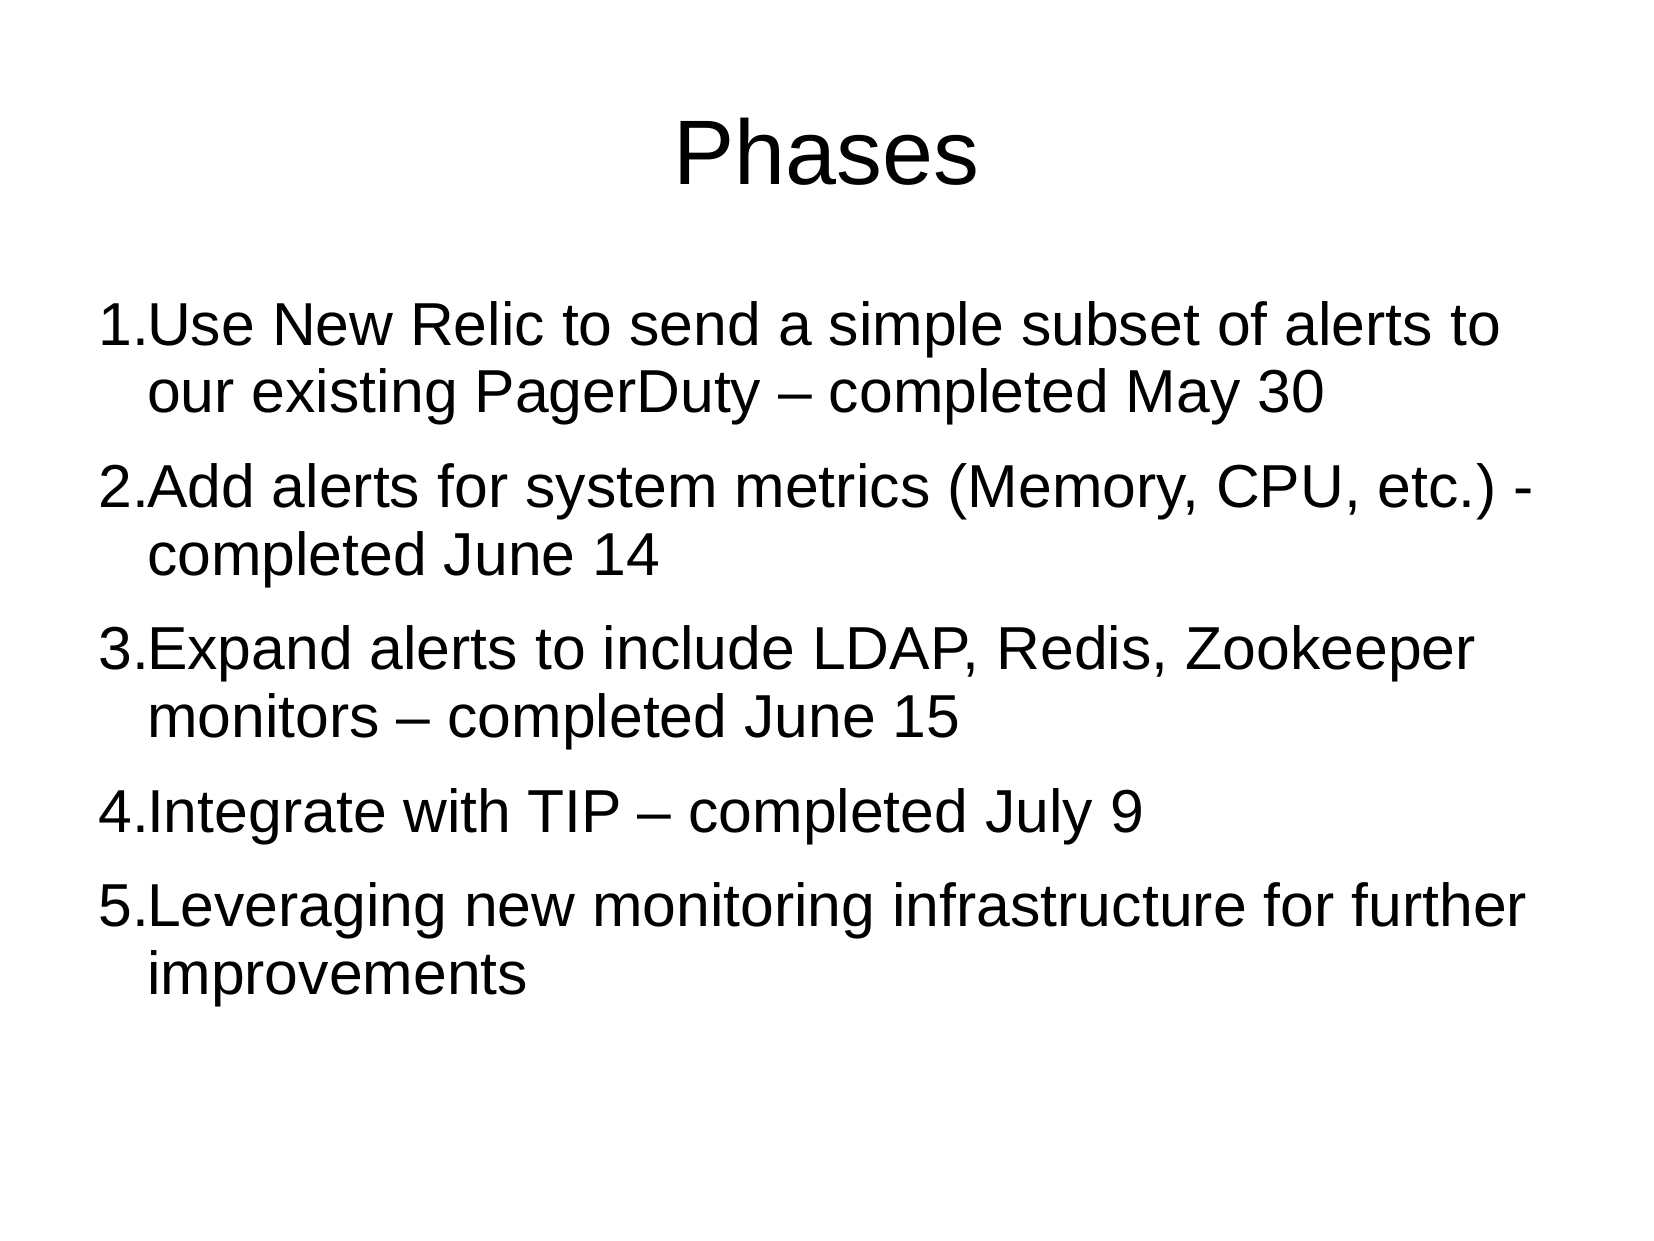

# Phases
Use New Relic to send a simple subset of alerts to our existing PagerDuty – completed May 30
Add alerts for system metrics (Memory, CPU, etc.) - completed June 14
Expand alerts to include LDAP, Redis, Zookeeper monitors – completed June 15
Integrate with TIP – completed July 9
Leveraging new monitoring infrastructure for further improvements